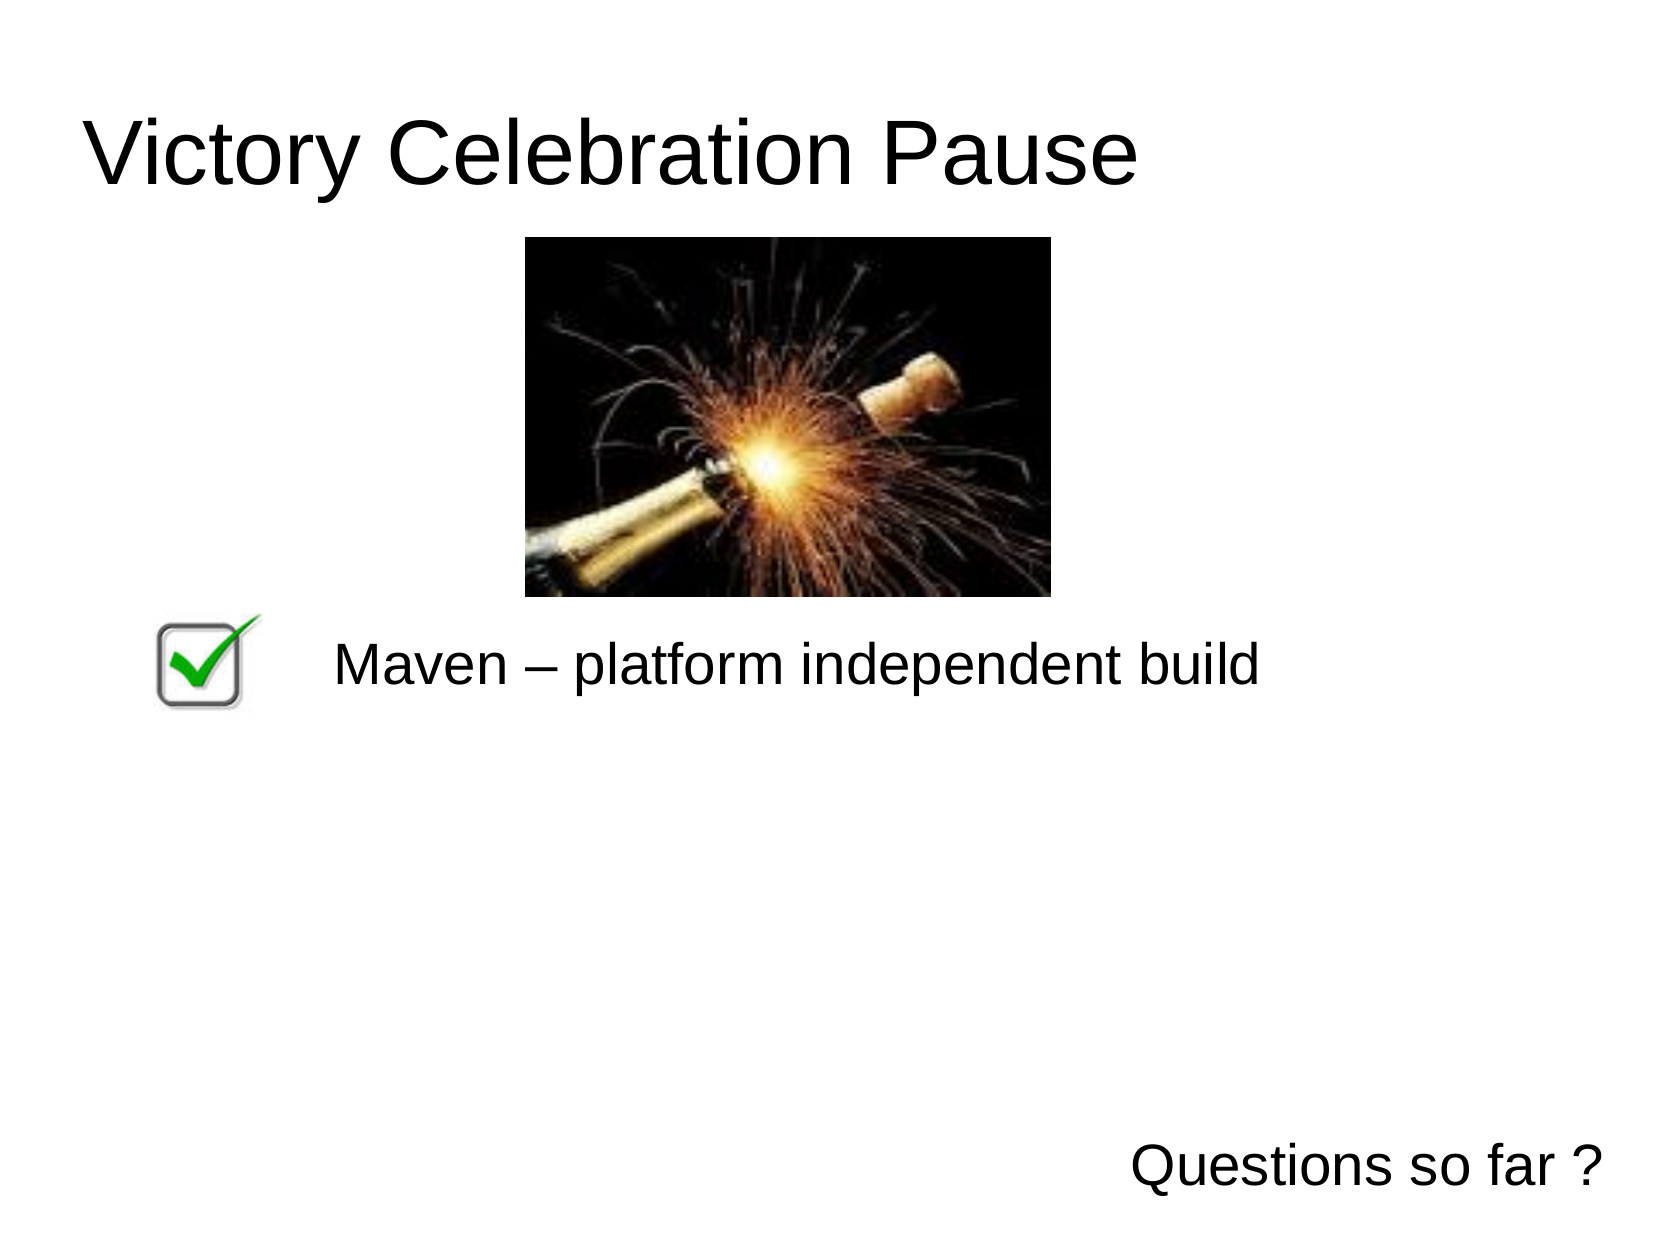

# Victory Celebration Pause
Maven – platform independent build
Questions so far ?